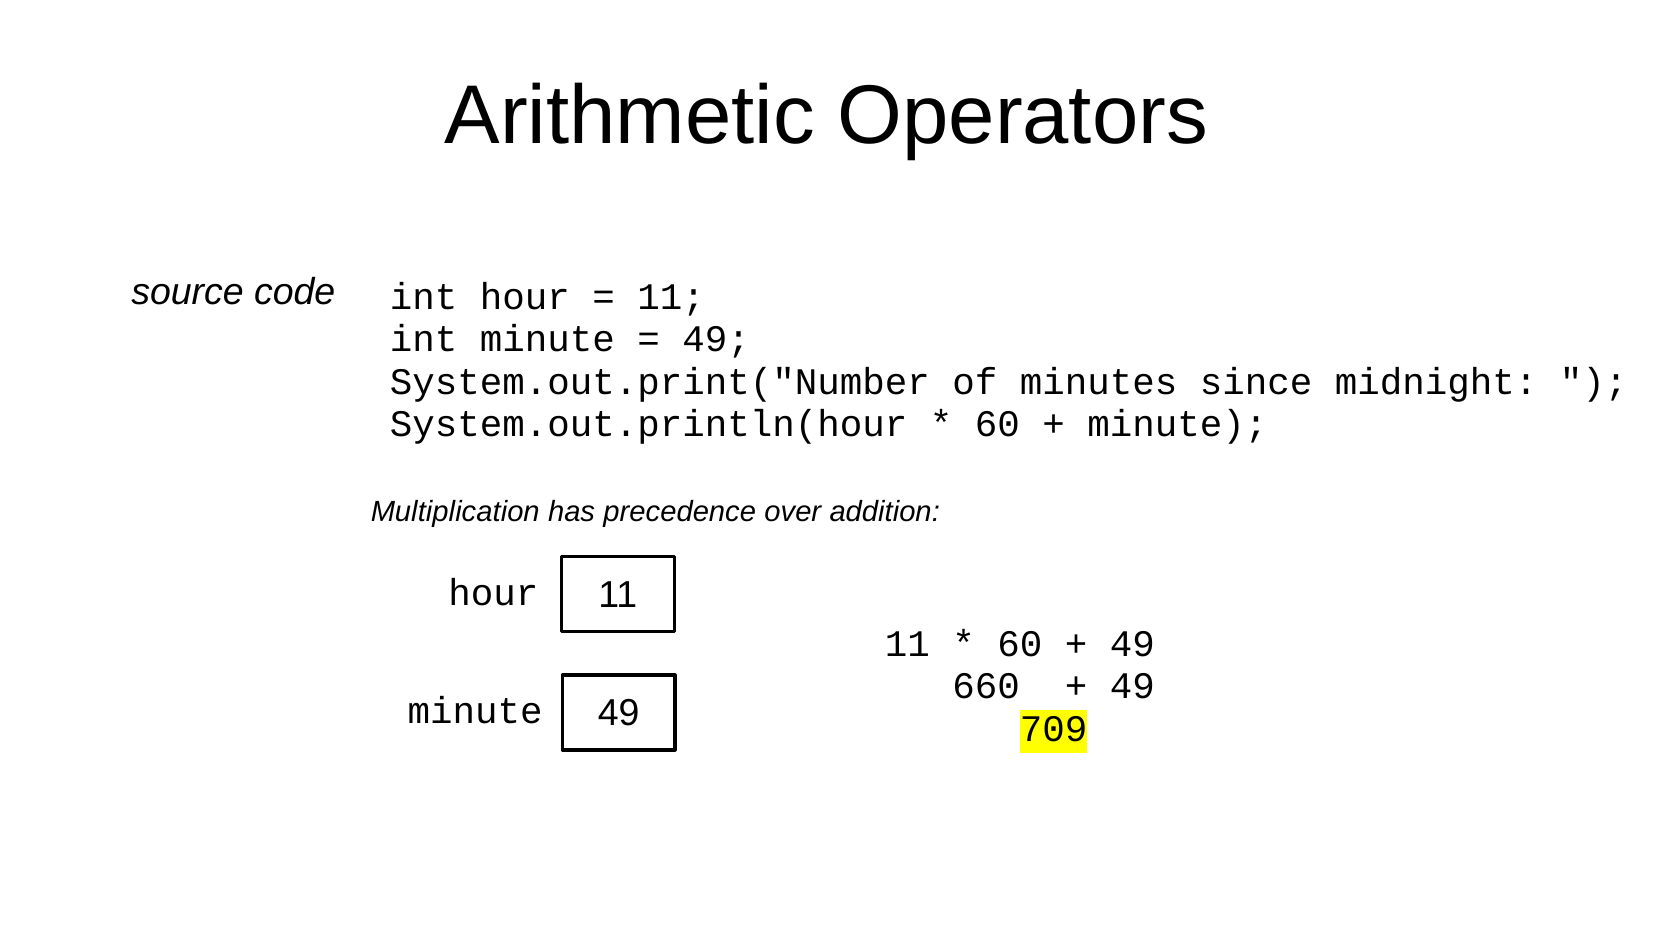

# Arithmetic Operators
source code
int hour = 11;
int minute = 49;
System.out.print("Number of minutes since midnight: ");
System.out.println(hour * 60 + minute);
Multiplication has precedence over addition:
11
hour
 11 * 60 + 49
 660 + 49
 709
49
minute